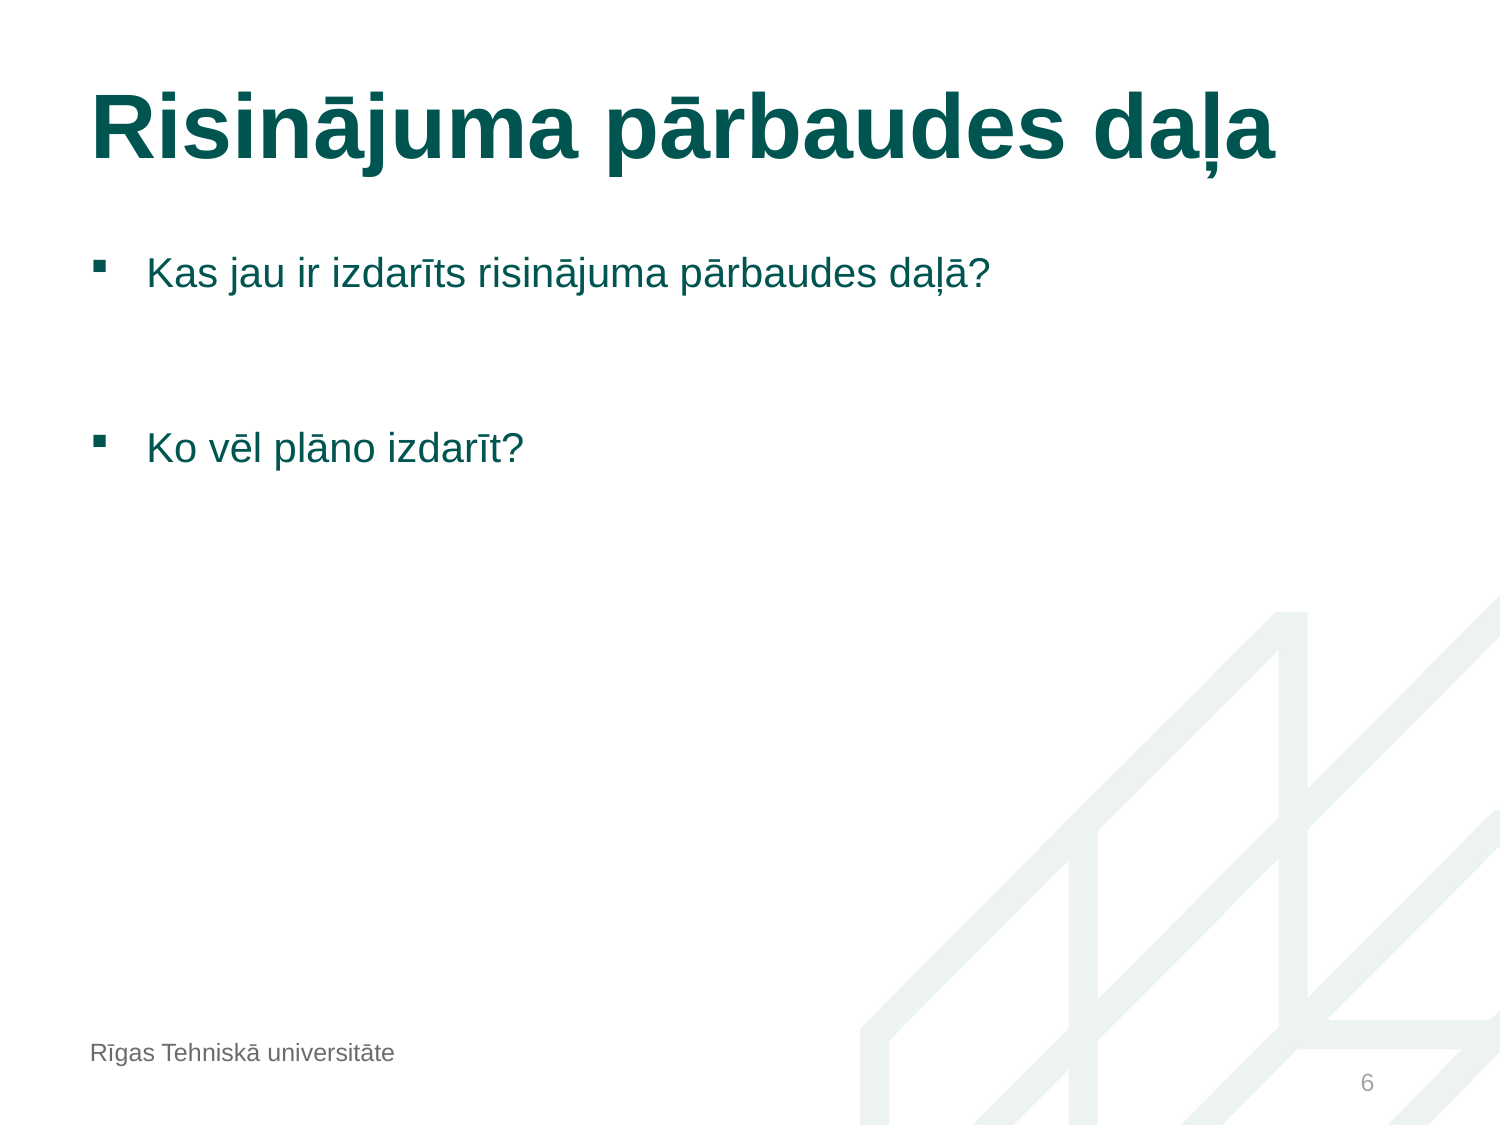

Risinājuma pārbaudes daļa
# Kas jau ir izdarīts risinājuma pārbaudes daļā?
Ko vēl plāno izdarīt?
Rīgas Tehniskā universitāte